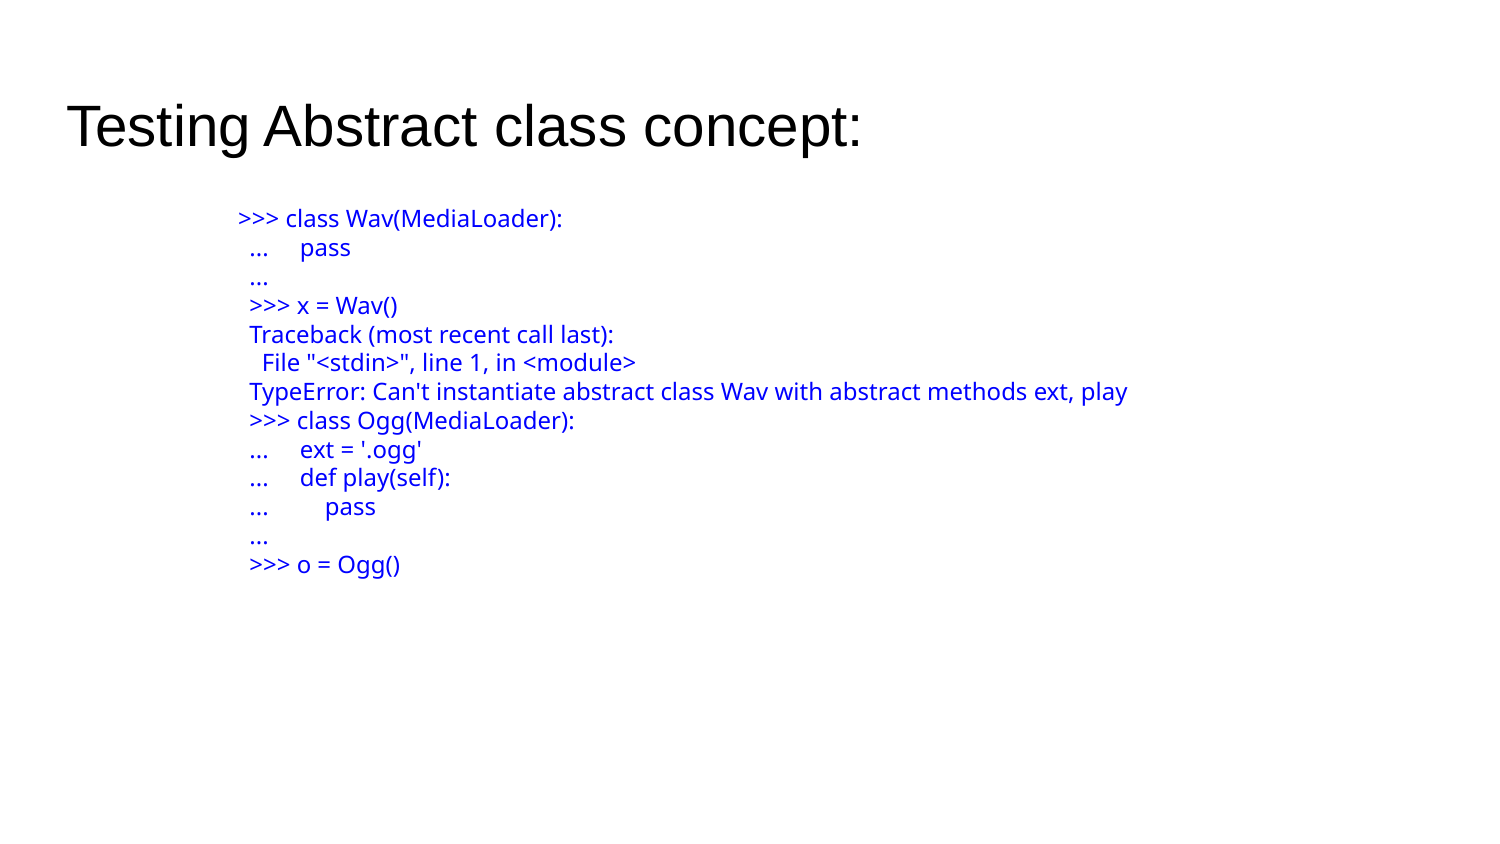

# Testing Abstract class concept:
>>> class Wav(MediaLoader):
... pass
...
>>> x = Wav()
Traceback (most recent call last):
 File "<stdin>", line 1, in <module>
TypeError: Can't instantiate abstract class Wav with abstract methods ext, play
>>> class Ogg(MediaLoader):
... ext = '.ogg'
... def play(self):
... pass
...
>>> o = Ogg()